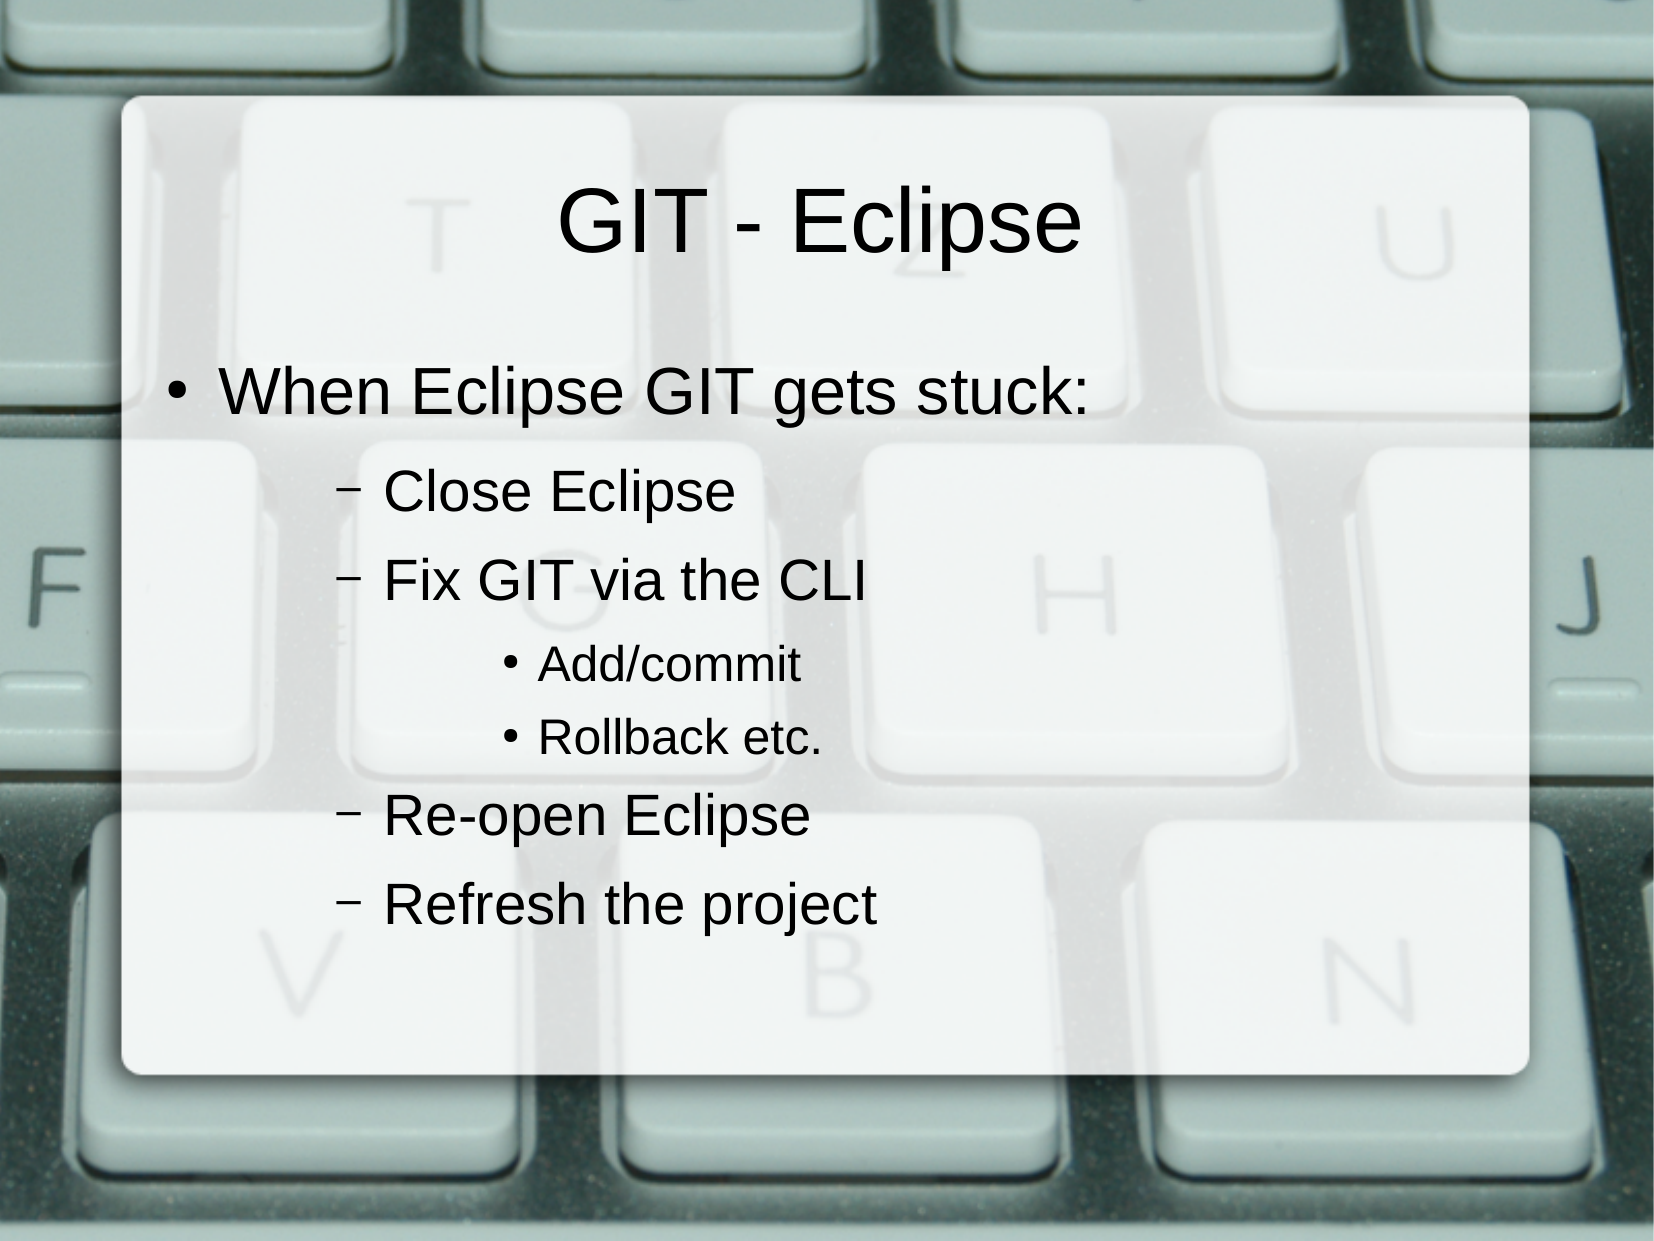

# GIT - Eclipse
When Eclipse GIT gets stuck:
Close Eclipse
Fix GIT via the CLI
Add/commit
Rollback etc.
Re-open Eclipse
Refresh the project